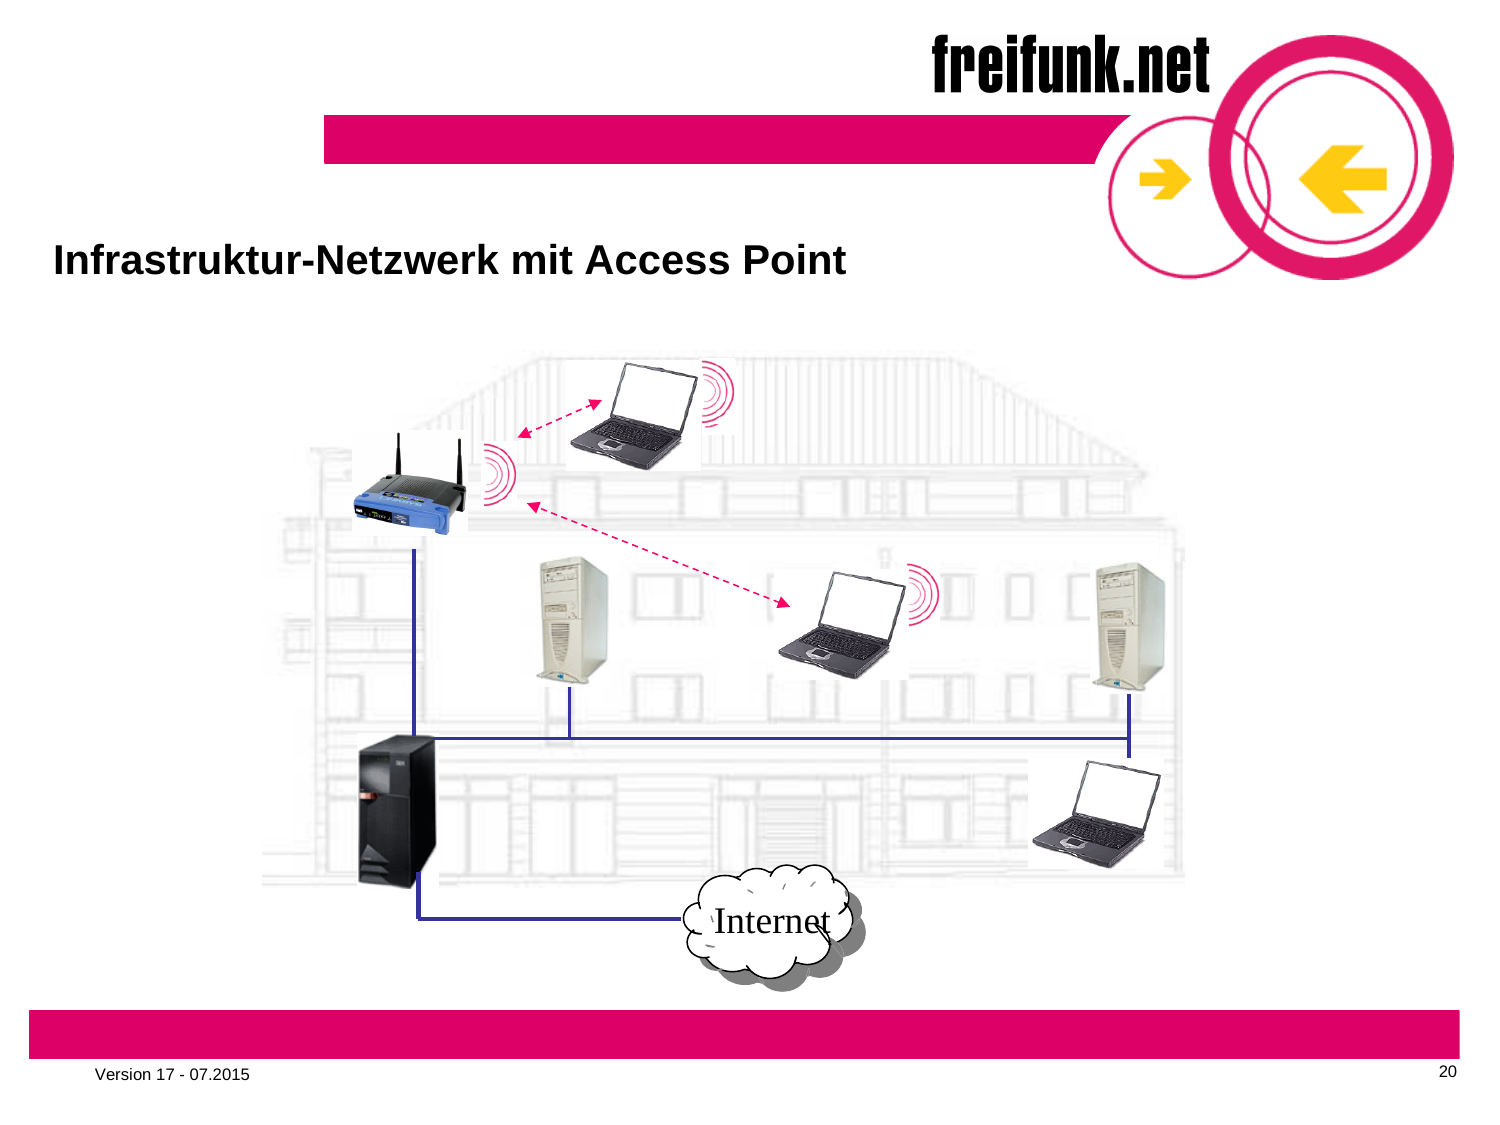

Infrastruktur-Netzwerk mit Access Point
Internet
20
Version 17 - 07.2015